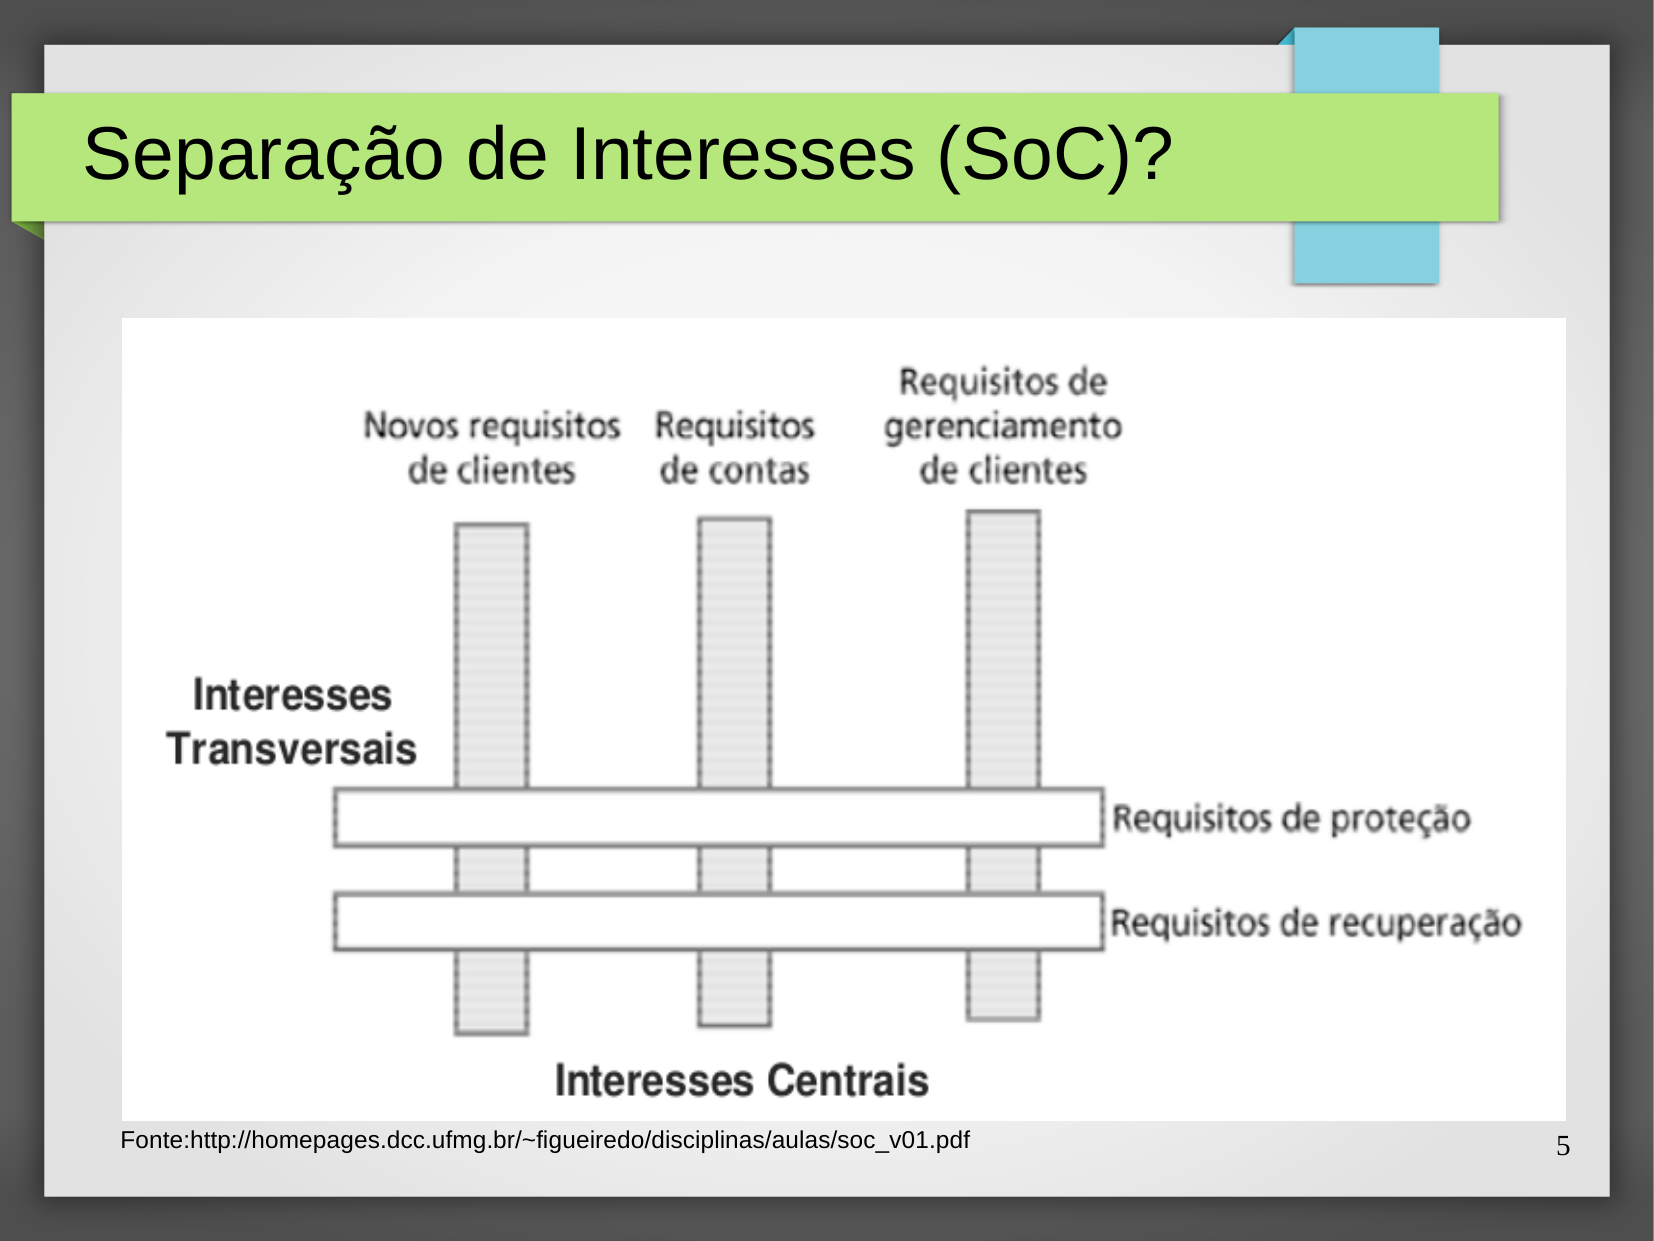

# Separação de Interesses (SoC)?
Fonte:http://homepages.dcc.ufmg.br/~figueiredo/disciplinas/aulas/soc_v01.pdf
5